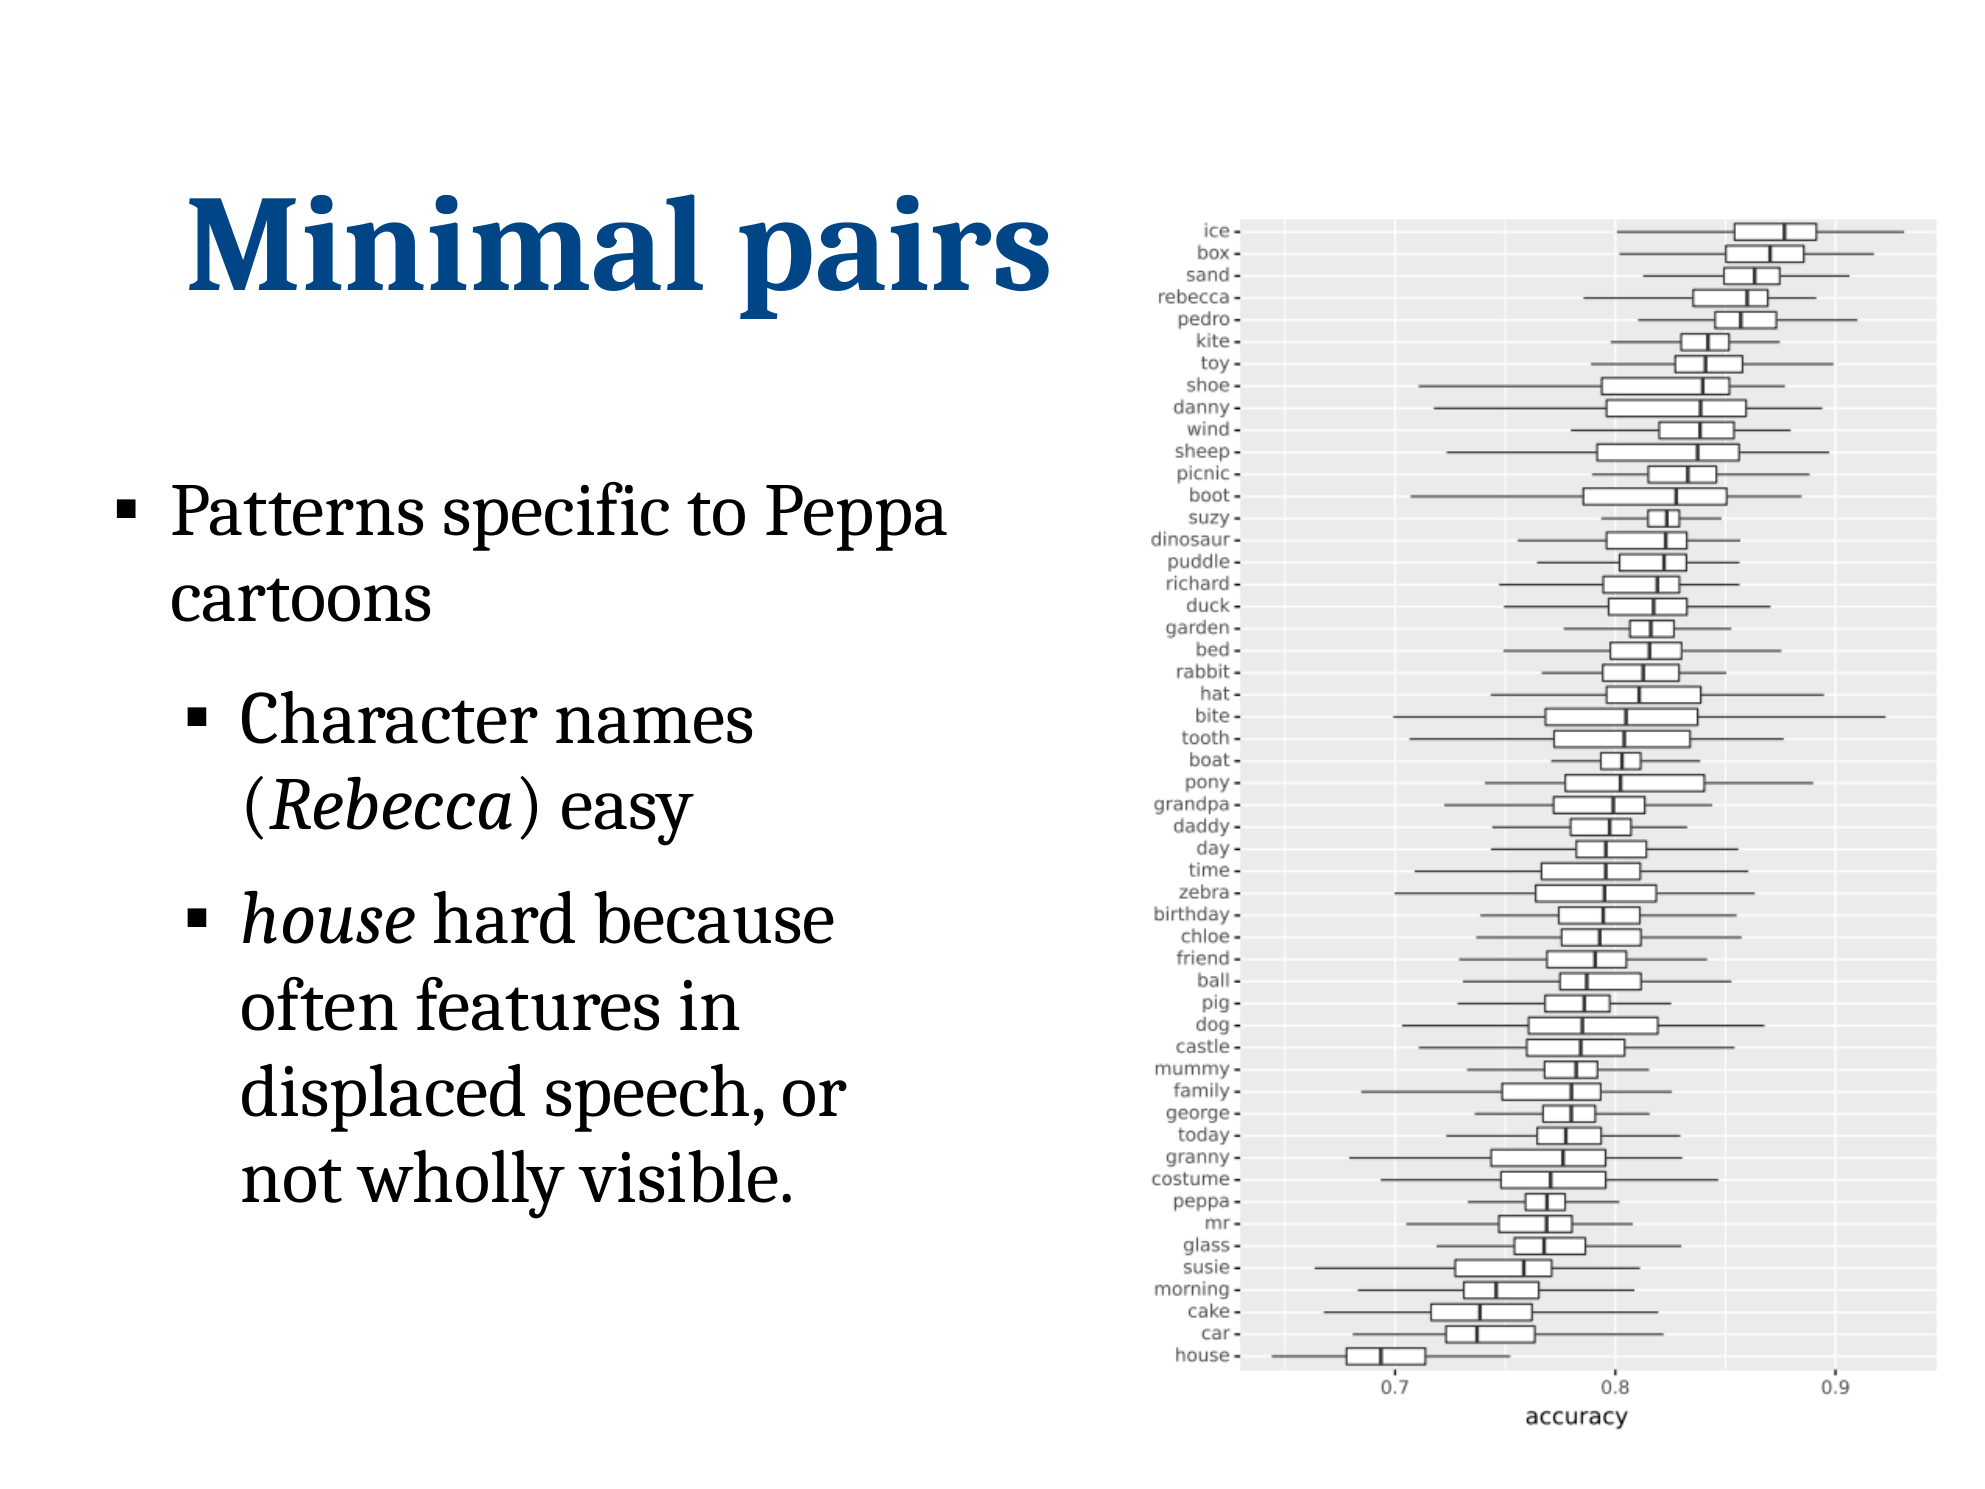

Minimal pairs
# Patterns specific to Peppa cartoons
Character names (Rebecca) easy
house hard because often features in displaced speech, or not wholly visible.